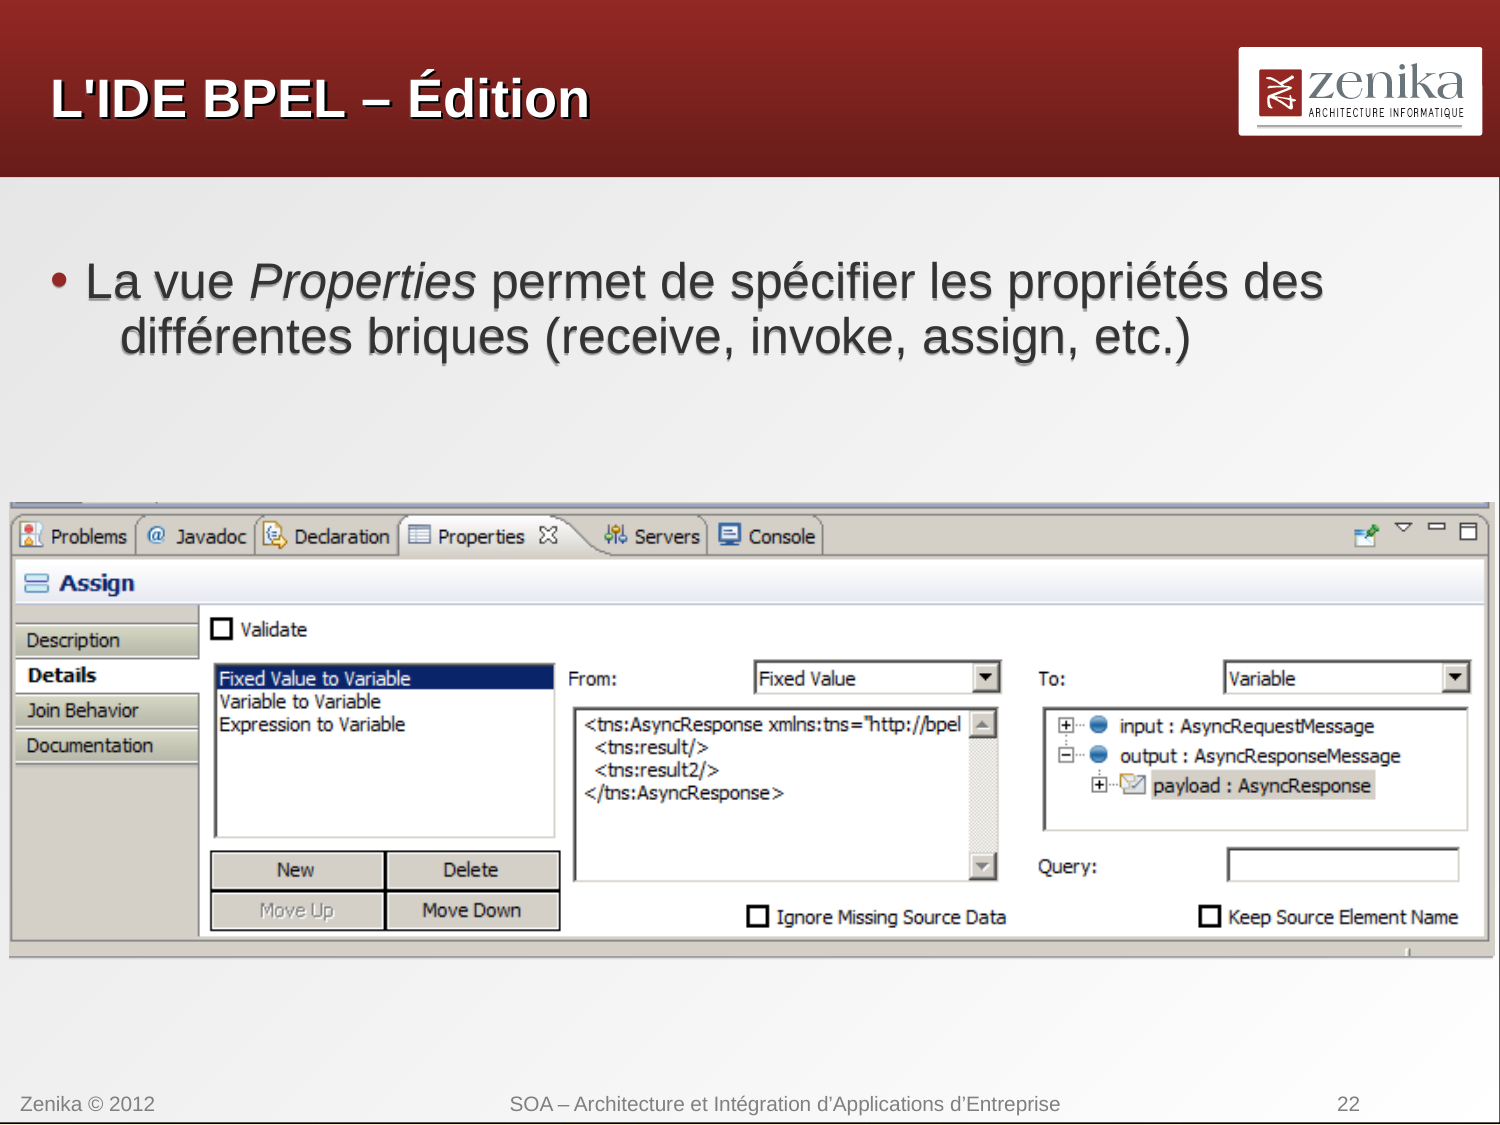

# L'IDE BPEL – Édition
La vue Properties permet de spécifier les propriétés des différentes briques (receive, invoke, assign, etc.)